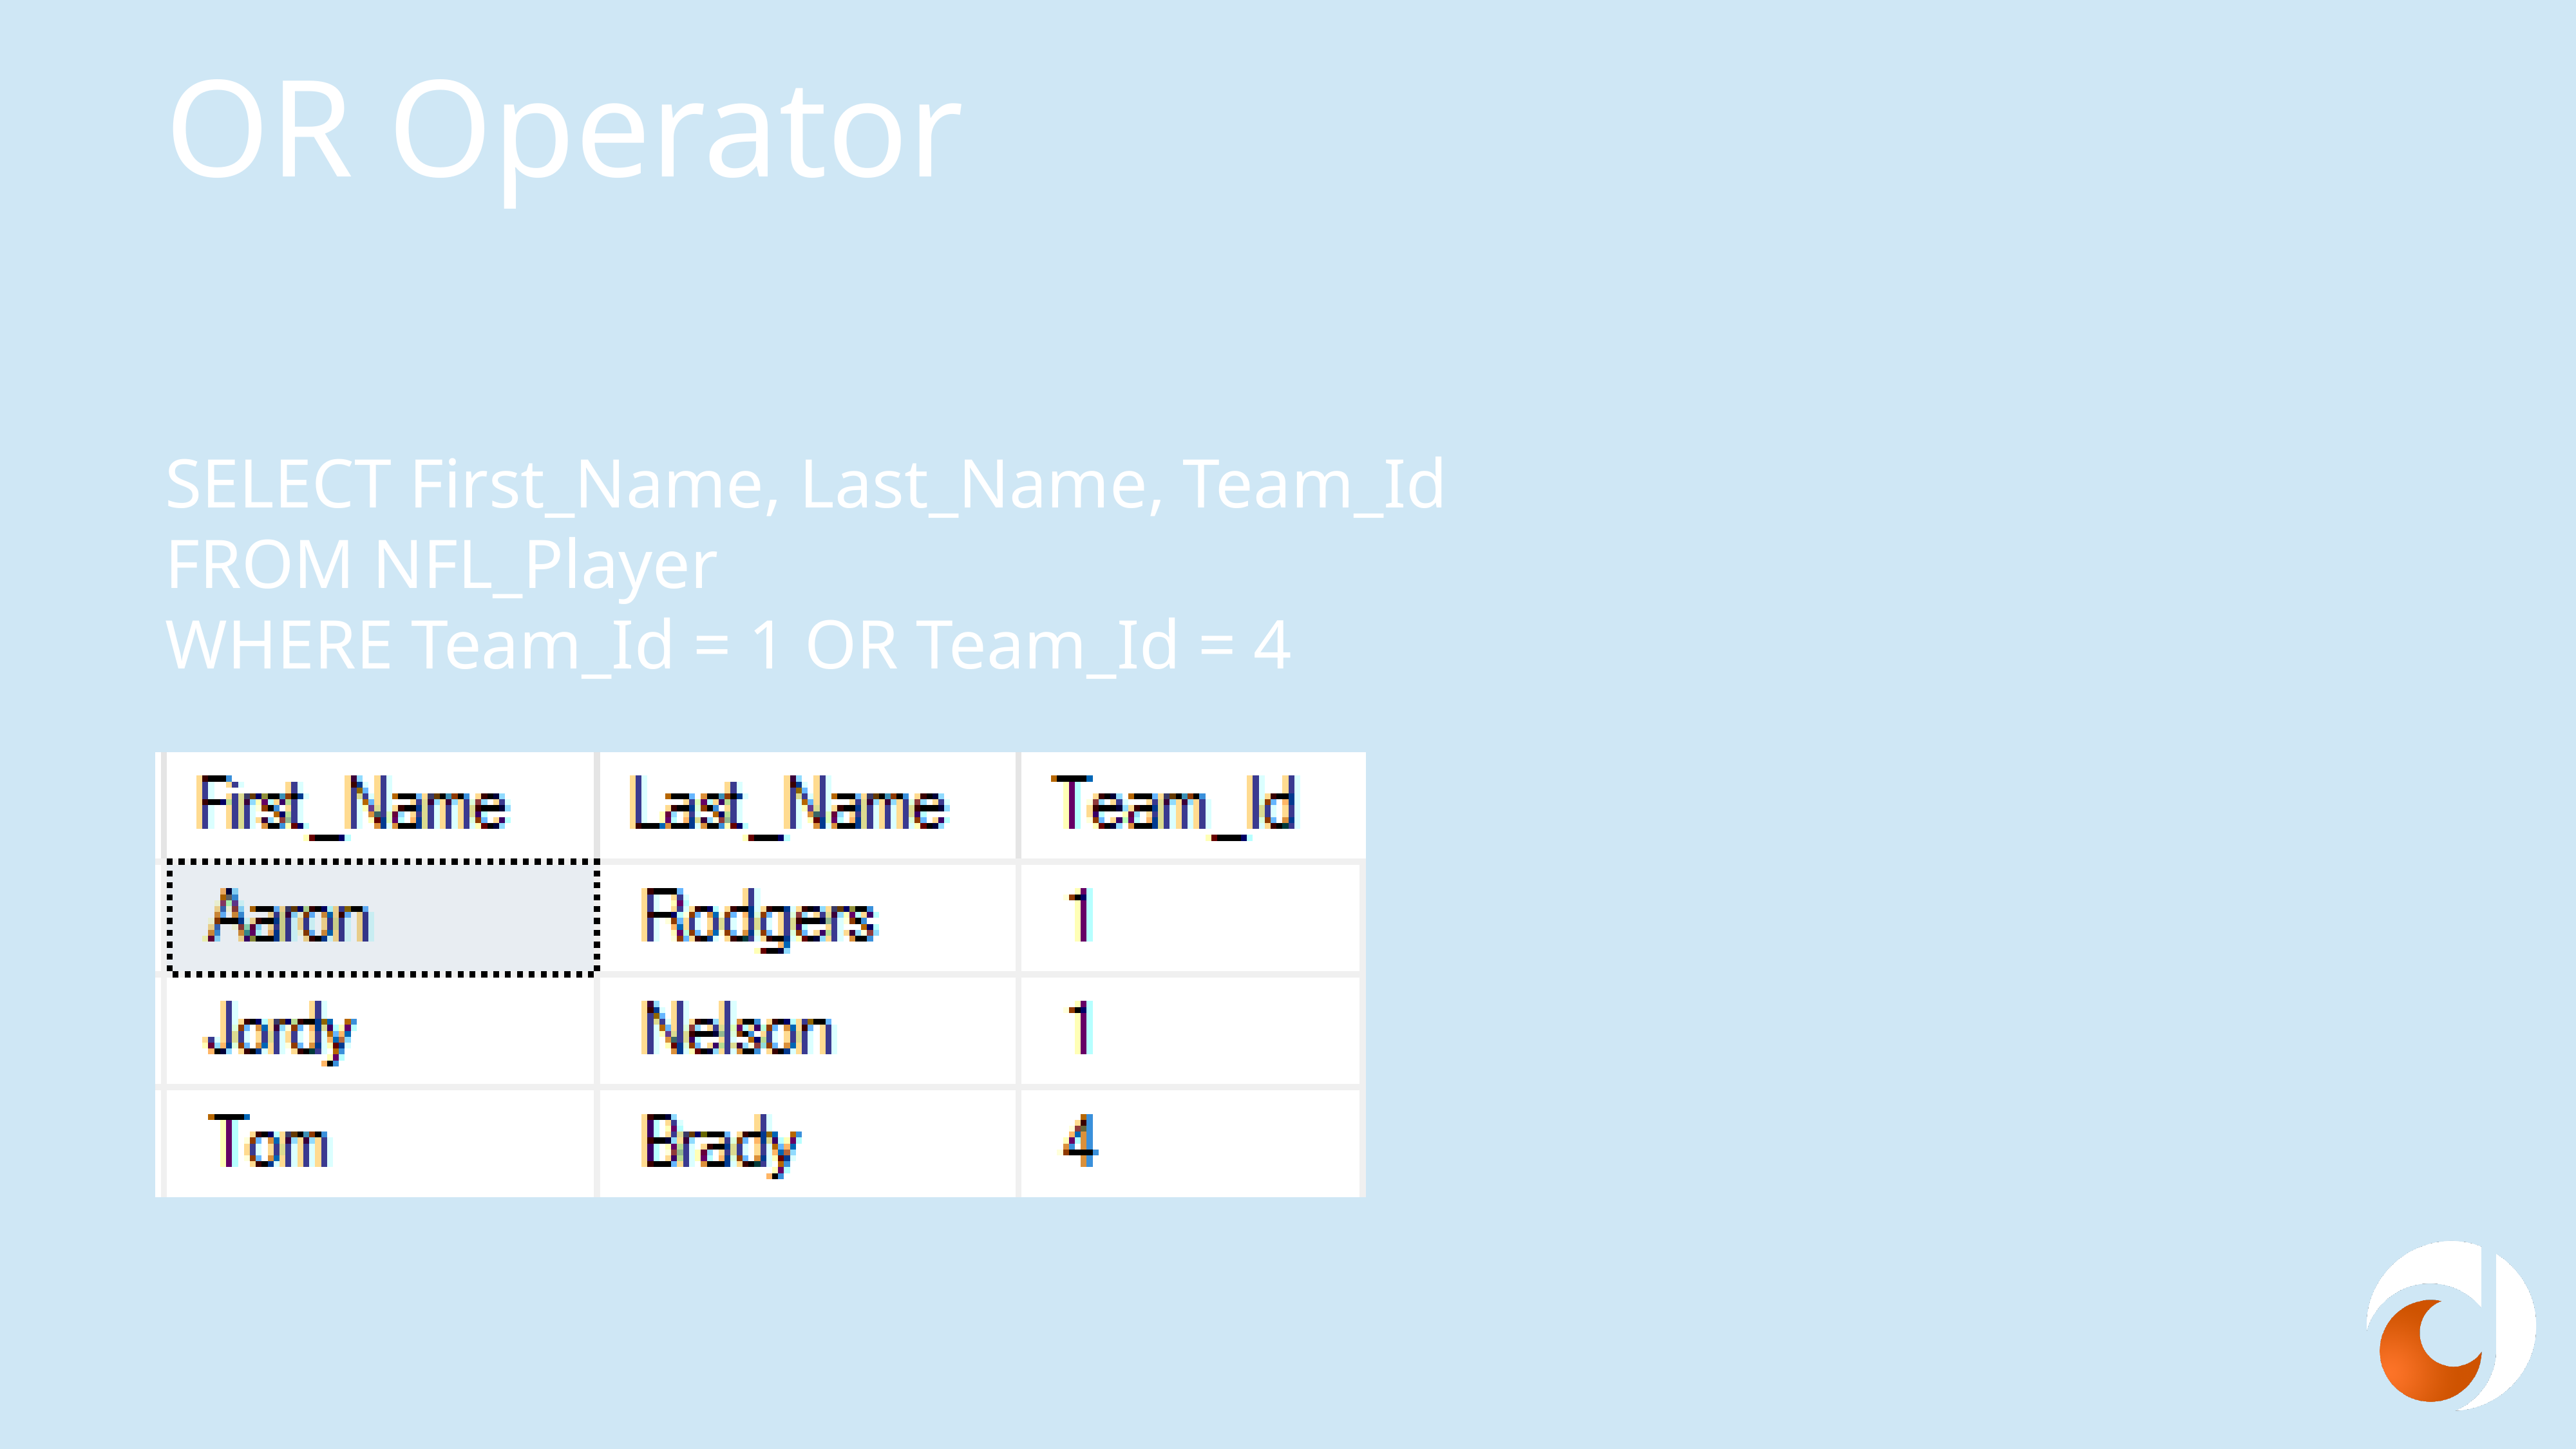

# OR Operator
SELECT First_Name, Last_Name, Team_Id
FROM NFL_Player
WHERE Team_Id = 1 OR Team_Id = 4